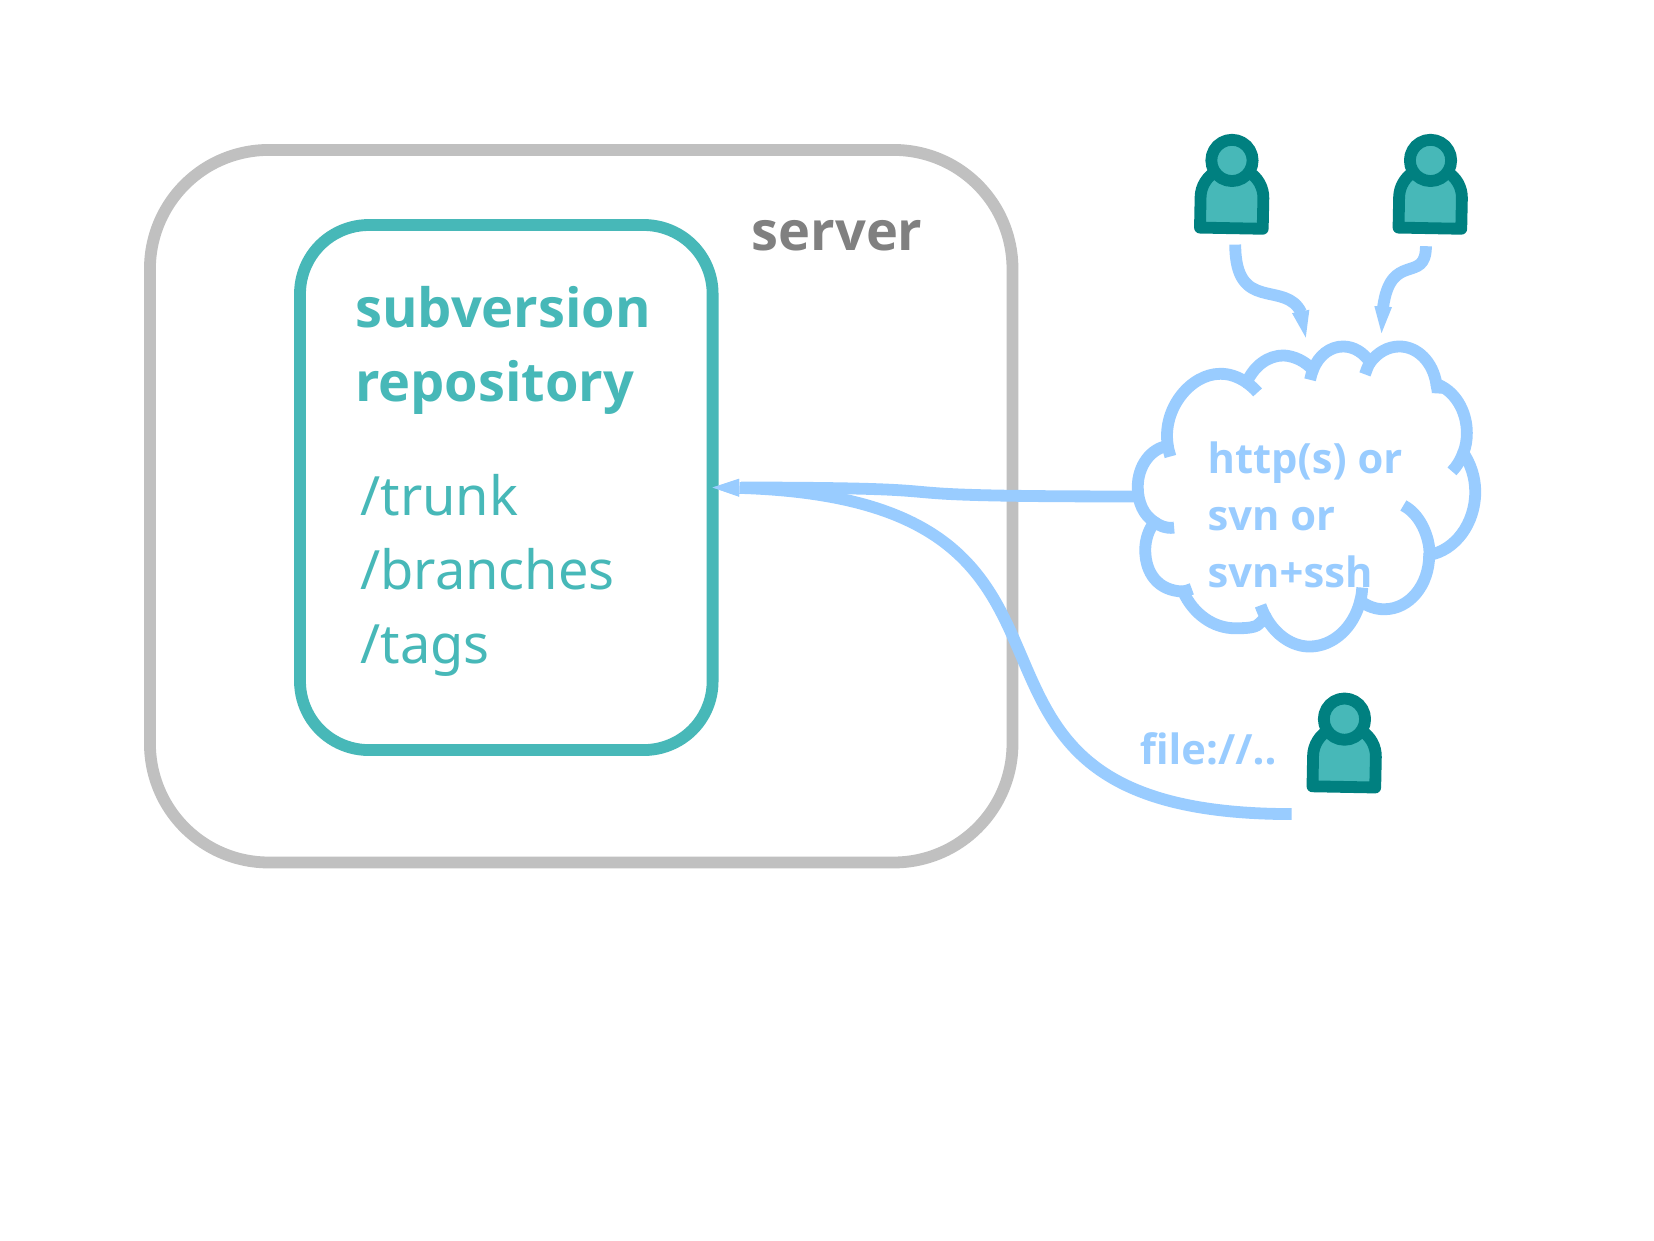

server
subversion
repository
http(s) or
svn or
svn+ssh
/trunk
/branches
/tags
file://..